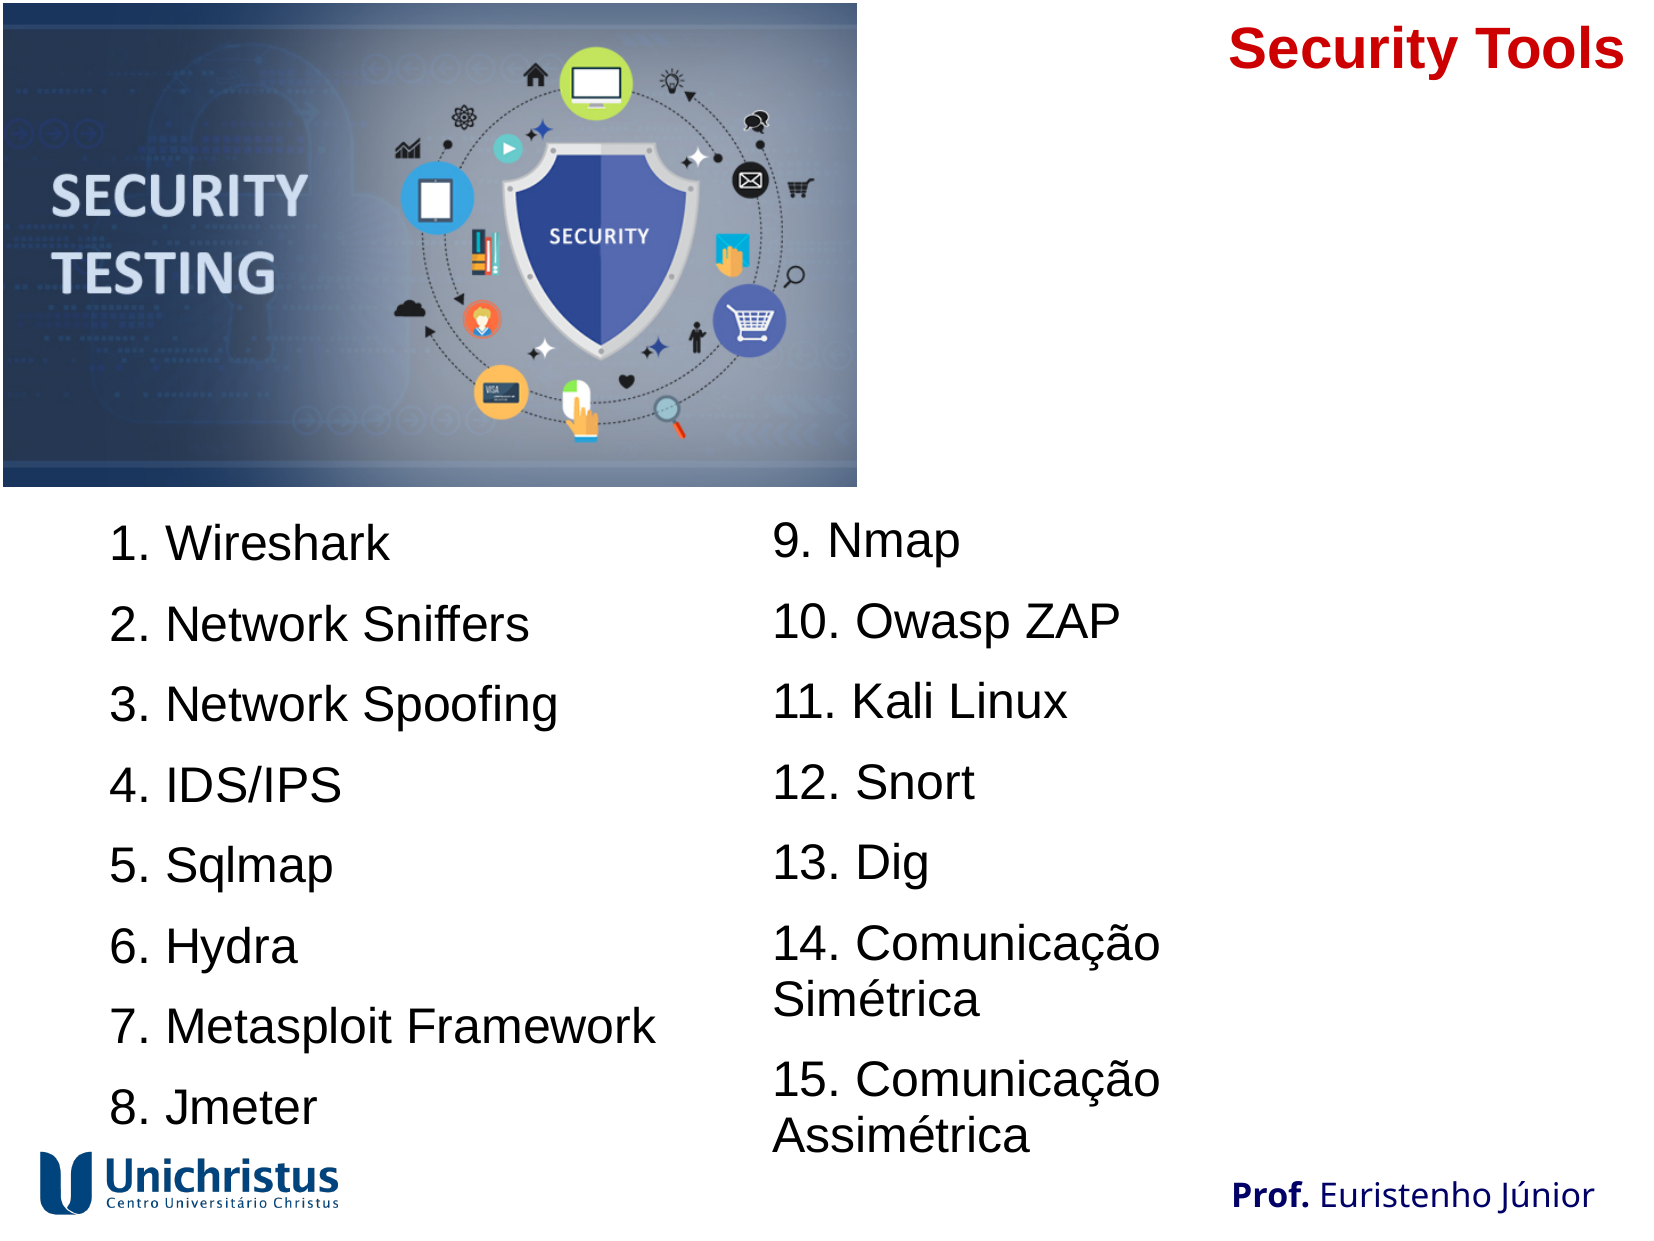

Security Tools
9. Nmap
10. Owasp ZAP
11. Kali Linux
12. Snort
13. Dig
14. Comunicação Simétrica
15. Comunicação Assimétrica
1. Wireshark
2. Network Sniffers
3. Network Spoofing
4. IDS/IPS
5. Sqlmap
6. Hydra
7. Metasploit Framework
8. Jmeter
Prof. Euristenho Júnior